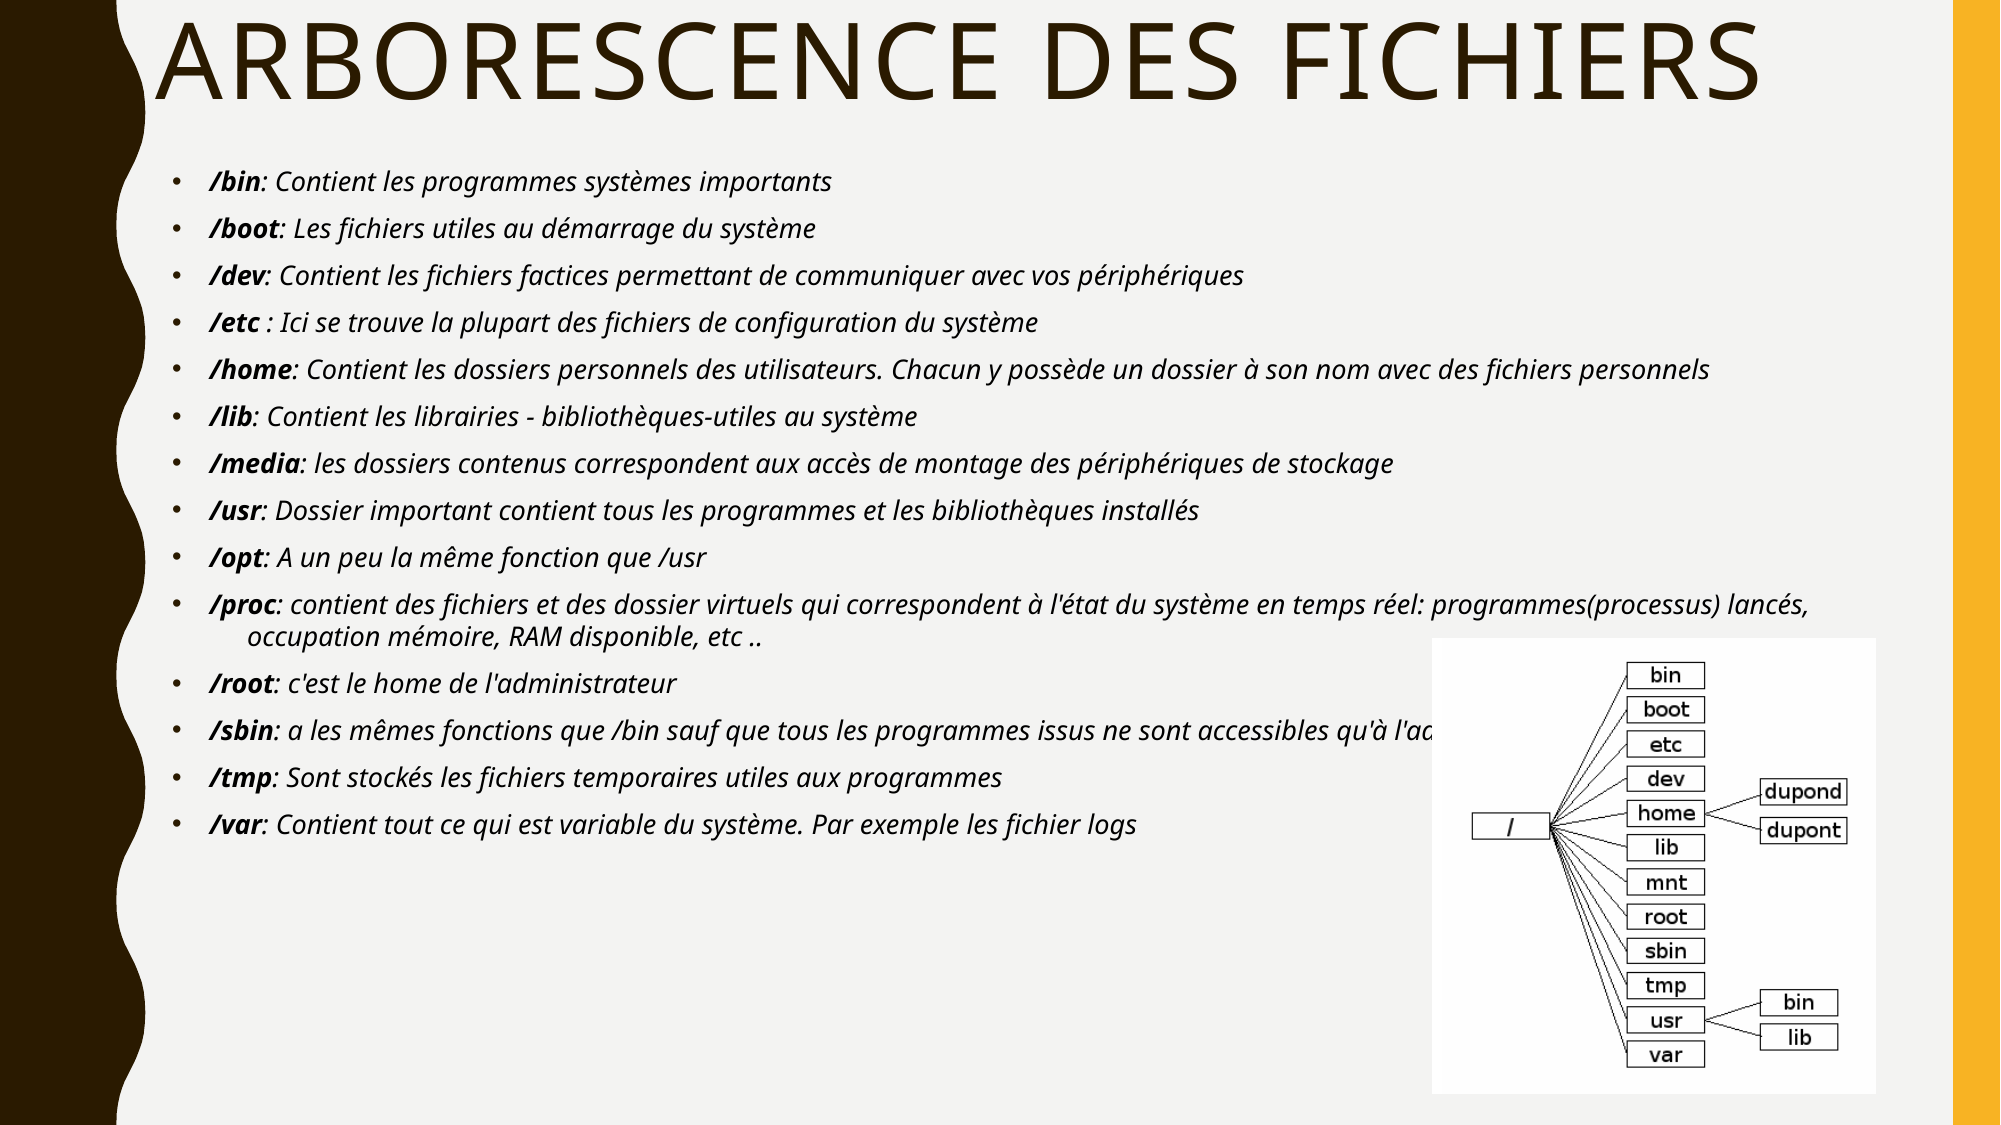

# Arborescence des fichiers
/bin: Contient les programmes systèmes importants
/boot: Les fichiers utiles au démarrage du système
/dev: Contient les fichiers factices permettant de communiquer avec vos périphériques
/etc : Ici se trouve la plupart des fichiers de configuration du système
/home: Contient les dossiers personnels des utilisateurs. Chacun y possède un dossier à son nom avec des fichiers personnels
/lib: Contient les librairies - bibliothèques-utiles au système
/media: les dossiers contenus correspondent aux accès de montage des périphériques de stockage
/usr: Dossier important contient tous les programmes et les bibliothèques installés
/opt: A un peu la même fonction que /usr
/proc: contient des fichiers et des dossier virtuels qui correspondent à l'état du système en temps réel: programmes(processus) lancés, occupation mémoire, RAM disponible, etc ..
/root: c'est le home de l'administrateur
/sbin: a les mêmes fonctions que /bin sauf que tous les programmes issus ne sont accessibles qu'à l'administrateur
/tmp: Sont stockés les fichiers temporaires utiles aux programmes
/var: Contient tout ce qui est variable du système. Par exemple les fichier logs